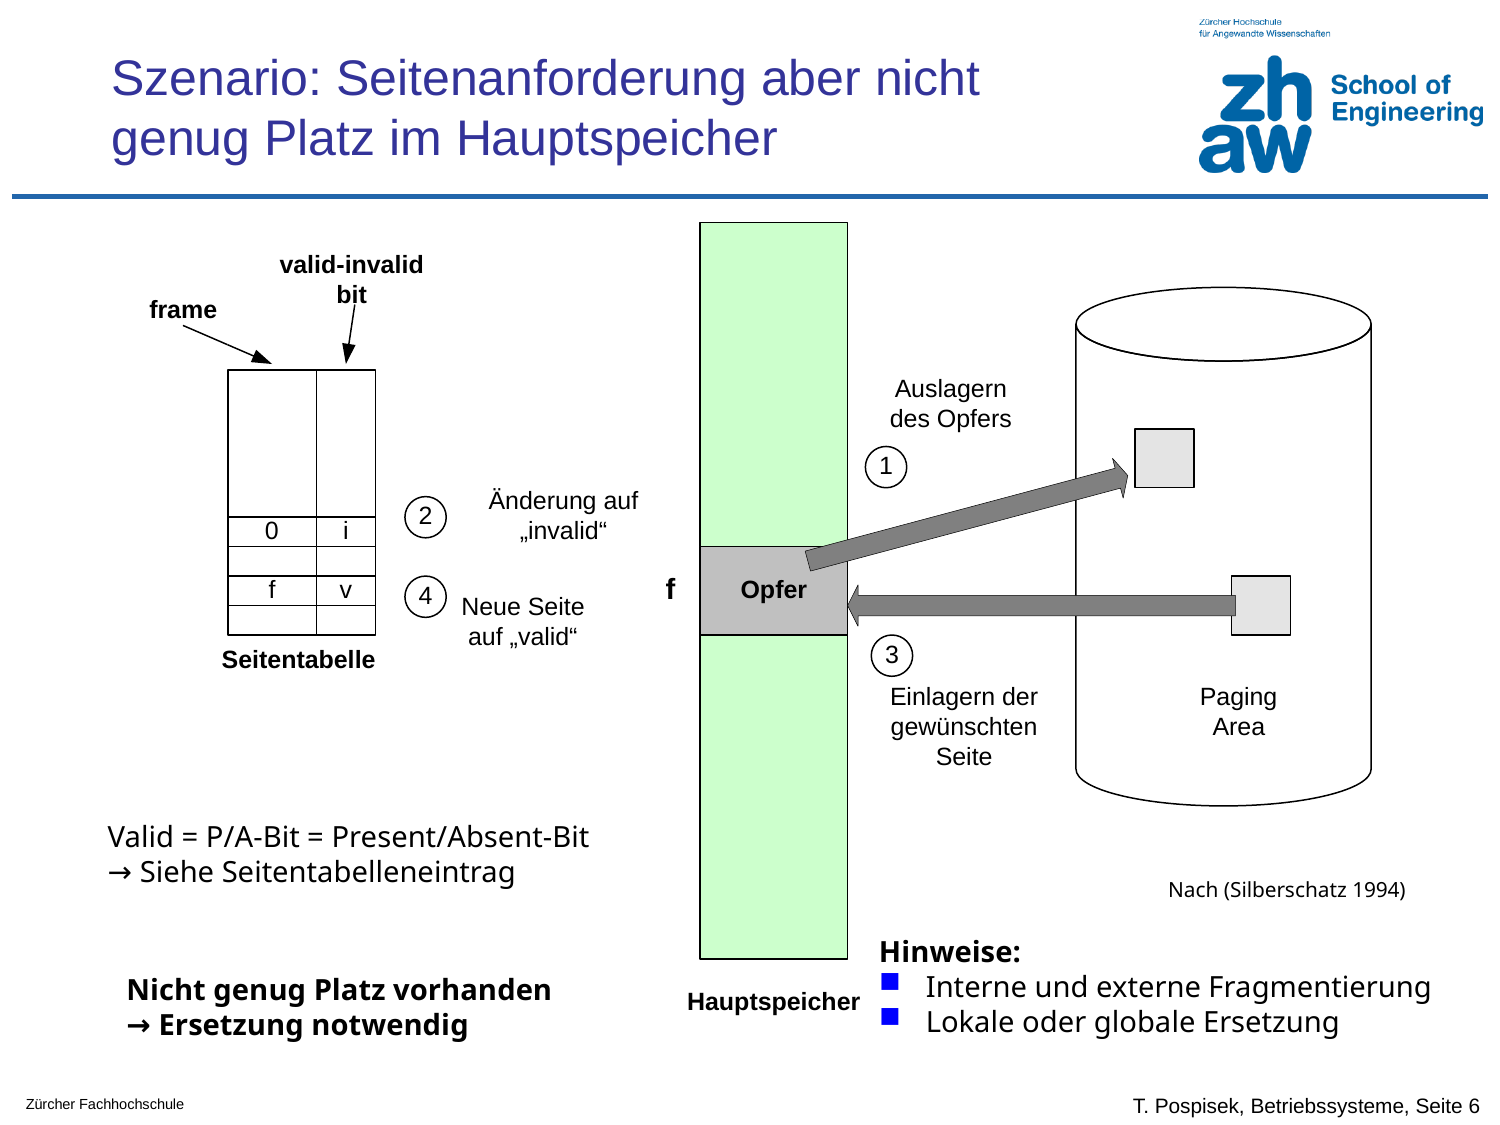

# Szenario: Seitenanforderung aber nicht genug Platz im Hauptspeicher
Valid = P/A-Bit = Present/Absent-Bit
→ Siehe Seitentabelleneintrag
Nach (Silberschatz 1994)
Hinweise:
Interne und externe Fragmentierung
Lokale oder globale Ersetzung
Nicht genug Platz vorhanden
→ Ersetzung notwendig